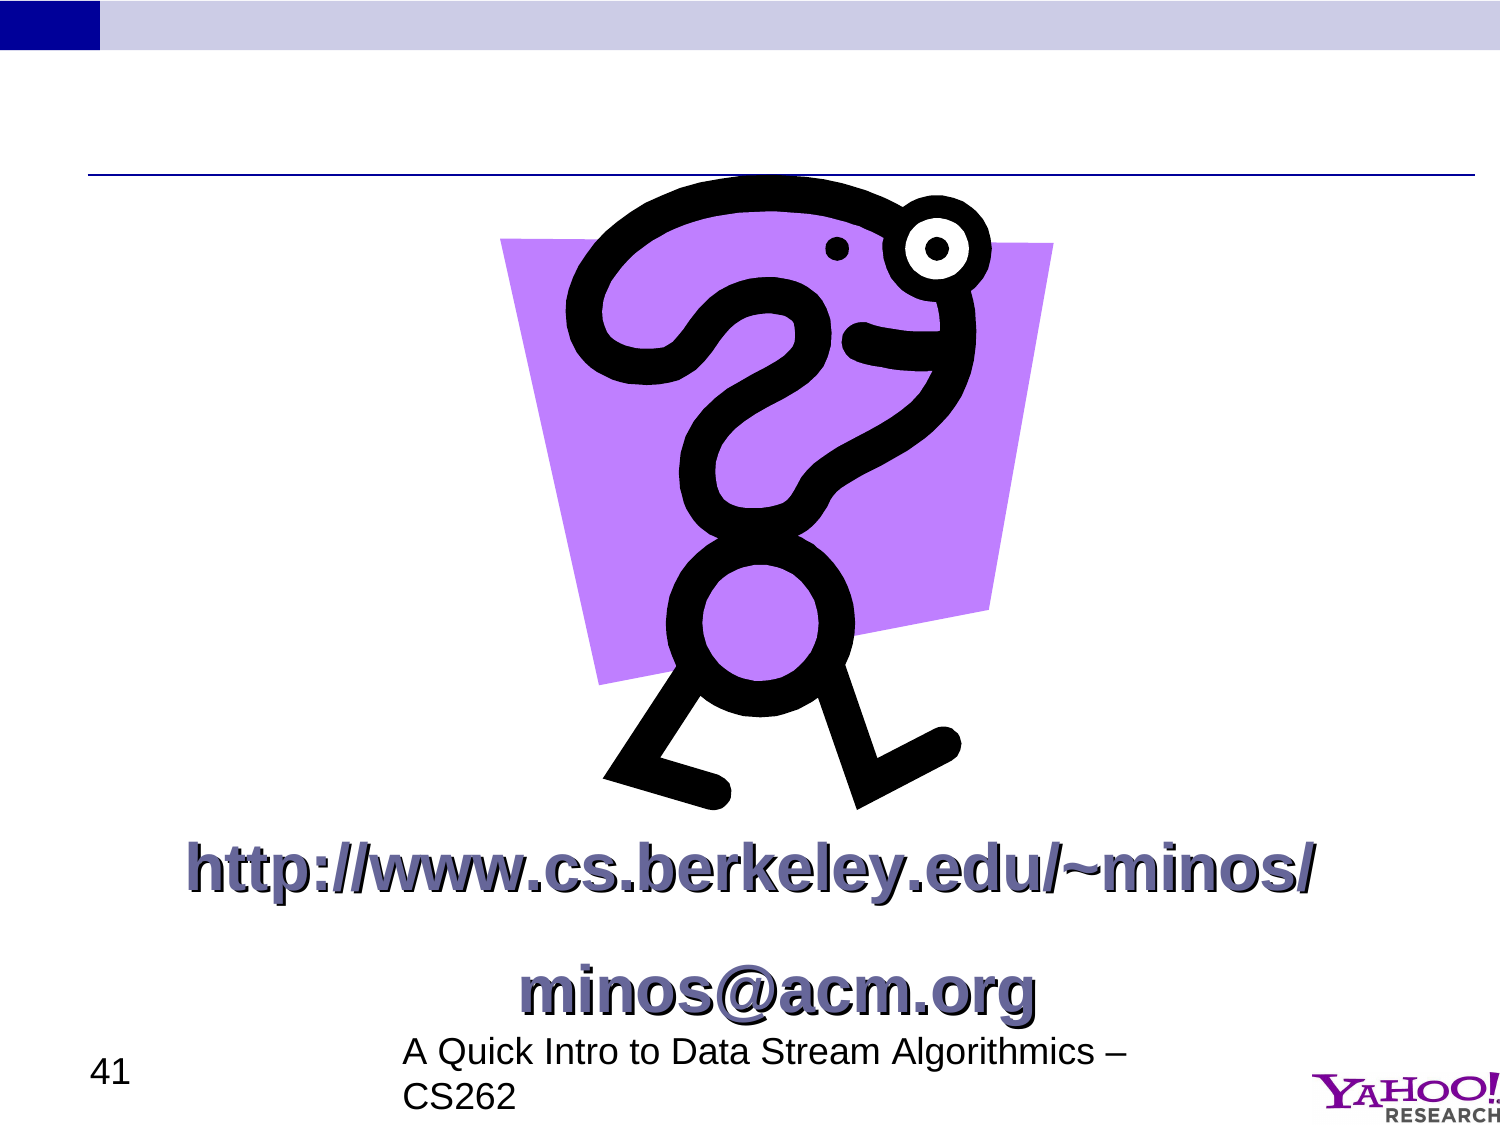

#
http://www.cs.berkeley.edu/~minos/
 minos@acm.org
Fundamentals of Analyzing and Mining Data Streams
41